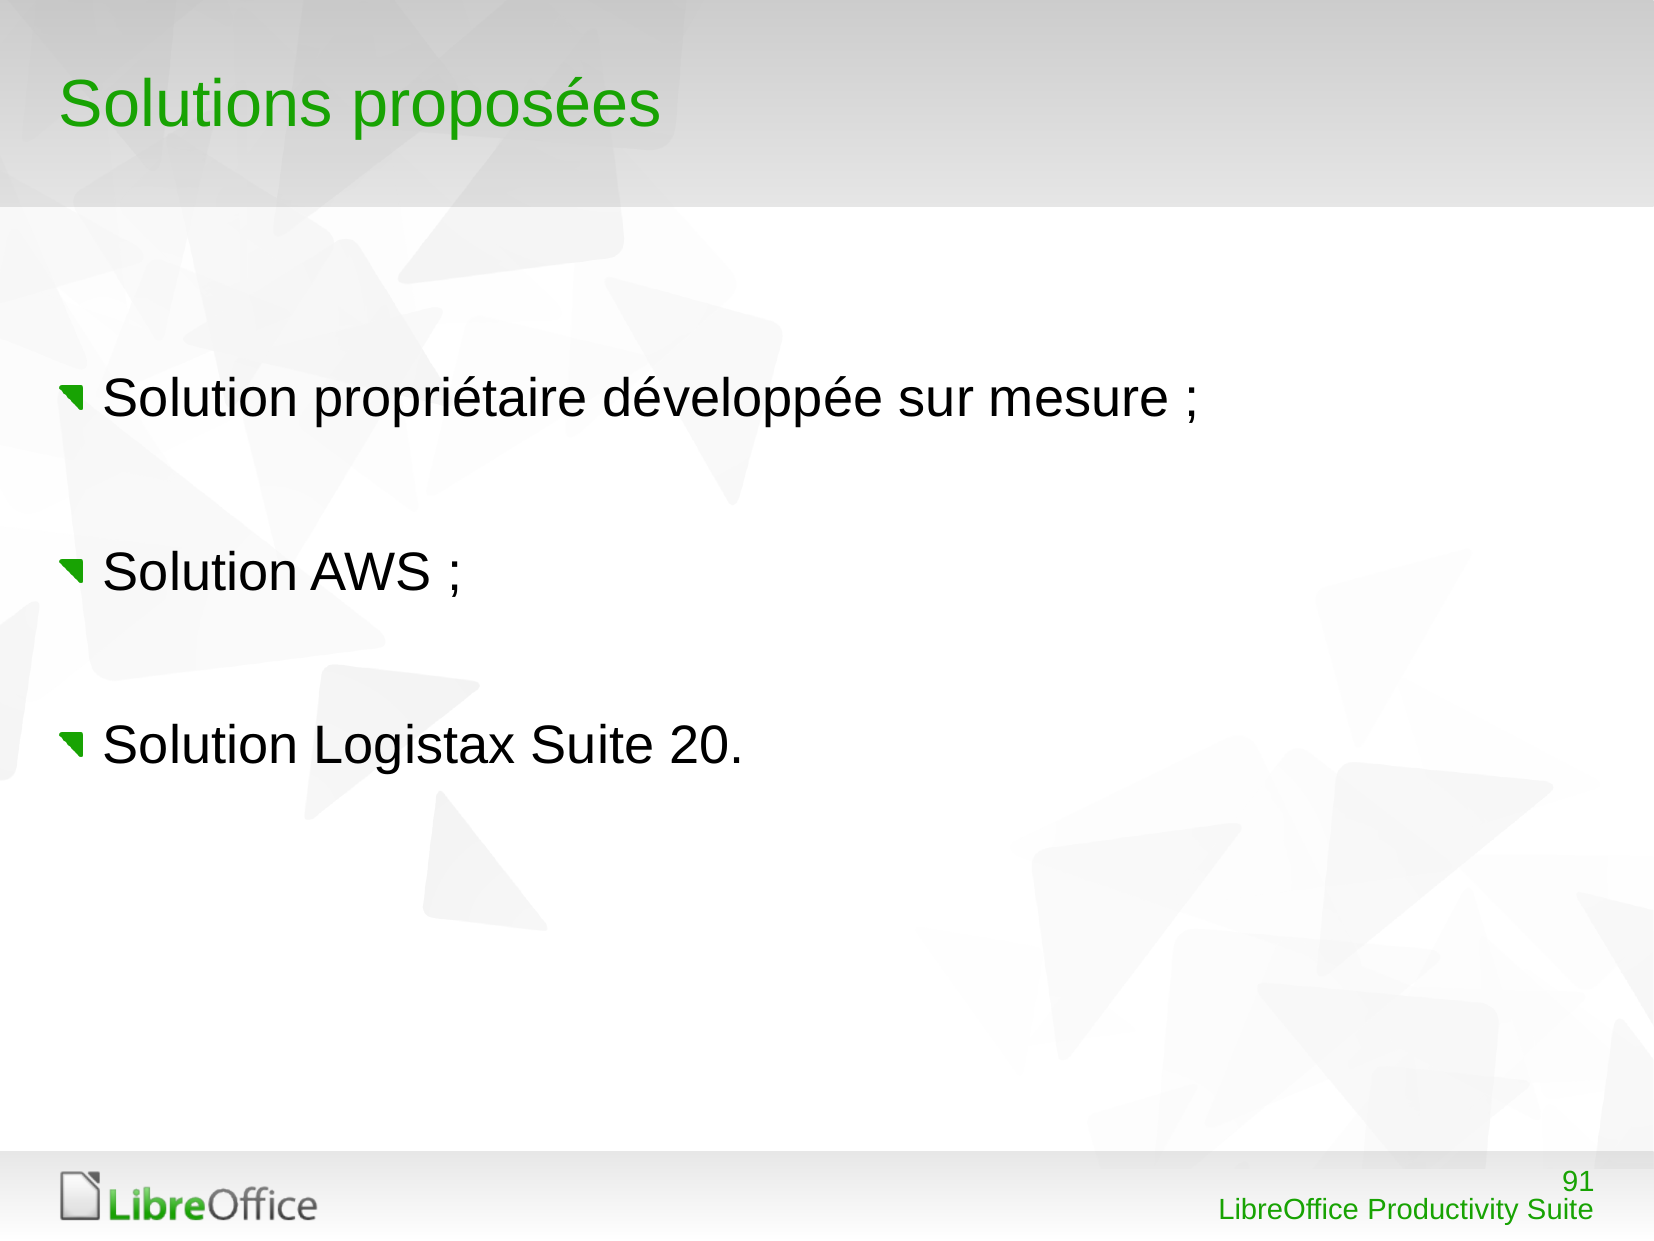

# Solutions proposées
Solution propriétaire développée sur mesure ;
Solution AWS ;
Solution Logistax Suite 20.
91
LibreOffice Productivity Suite